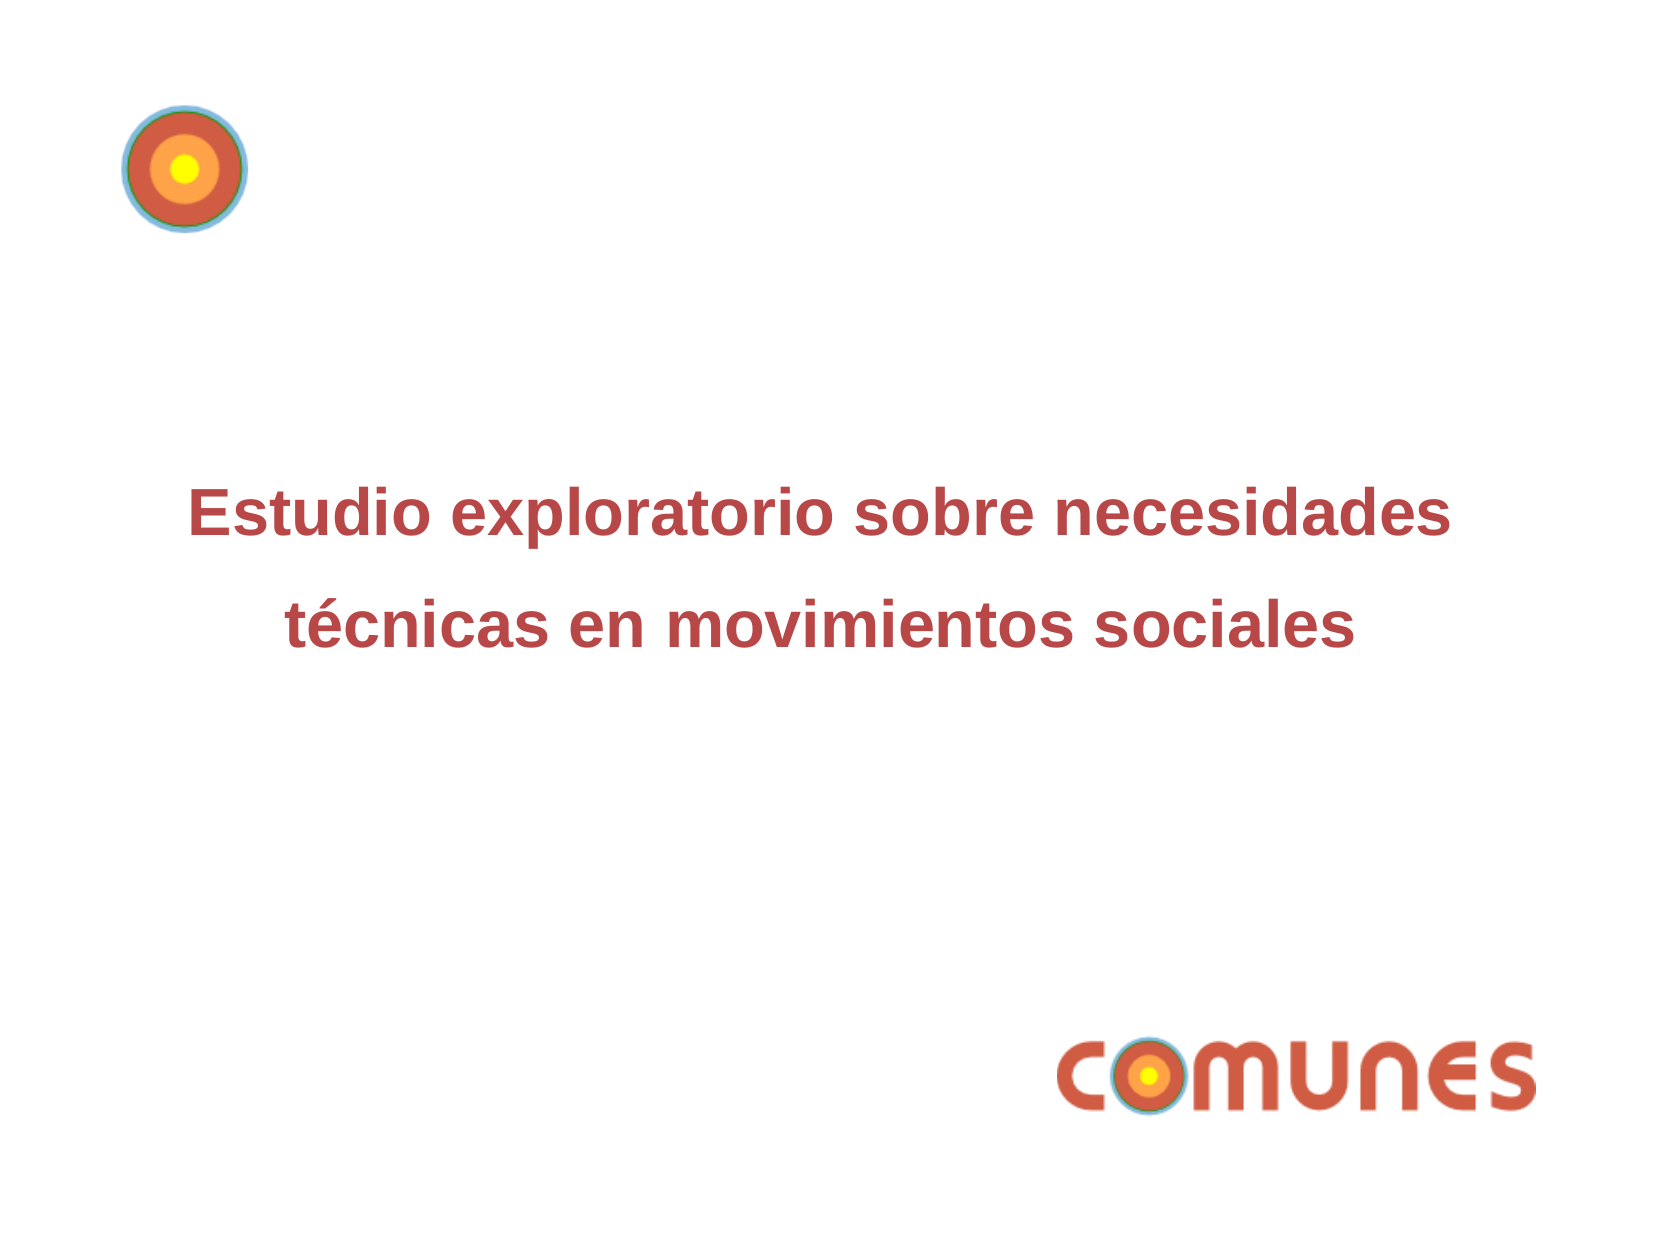

# Estudio exploratorio sobre necesidades técnicas en movimientos sociales